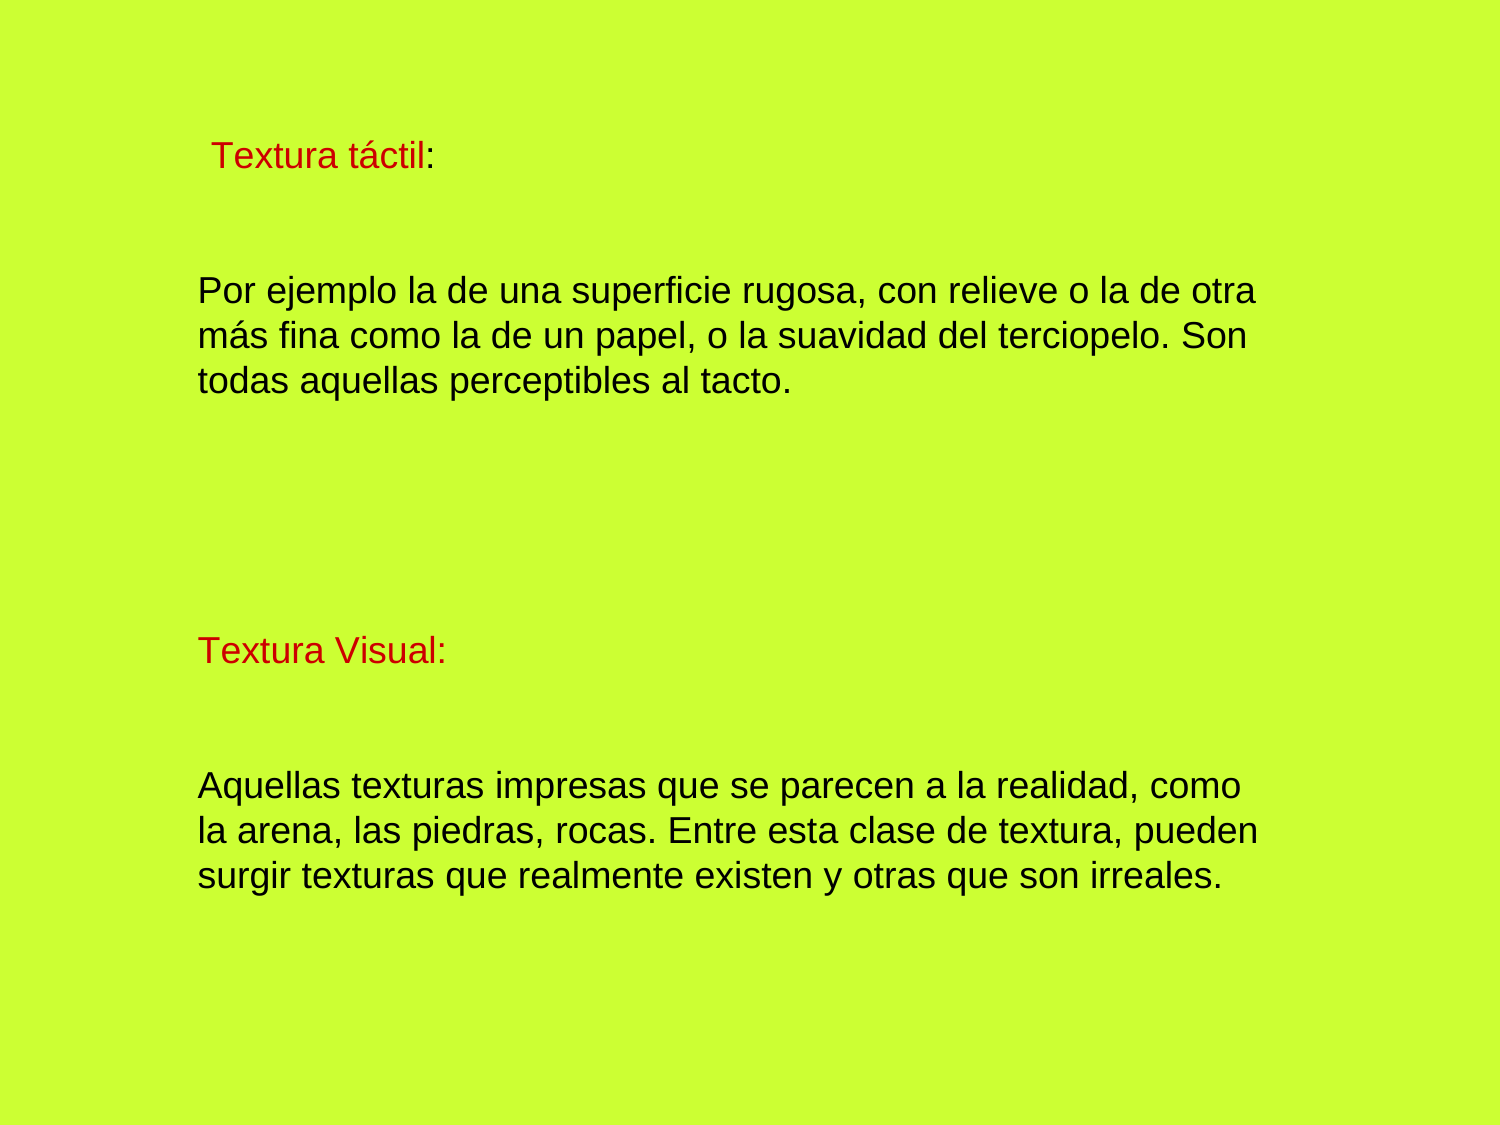

Textura táctil:
Por ejemplo la de una superficie rugosa, con relieve o la de otra más fina como la de un papel, o la suavidad del terciopelo. Son todas aquellas perceptibles al tacto.
Textura Visual:
Aquellas texturas impresas que se parecen a la realidad, como la arena, las piedras, rocas. Entre esta clase de textura, pueden surgir texturas que realmente existen y otras que son irreales.